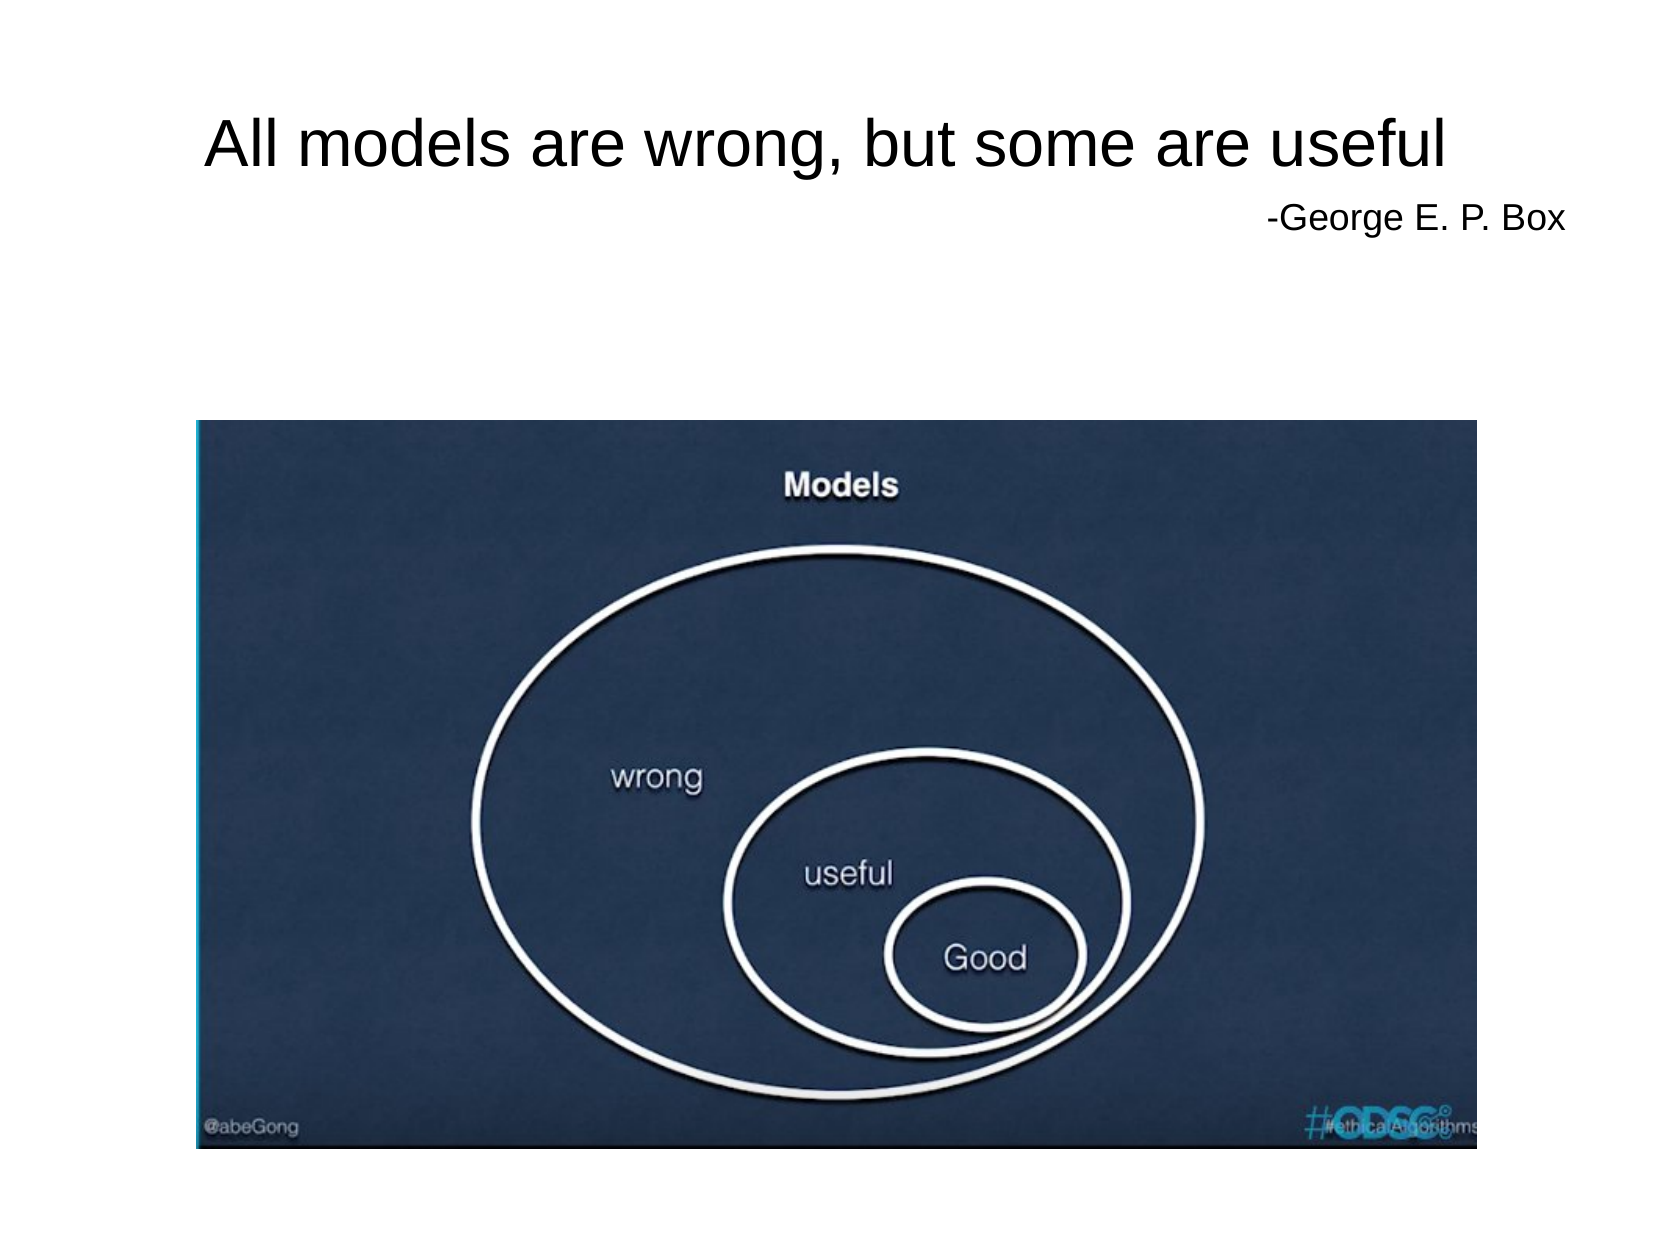

# All models are wrong, but some are useful
-George E. P. Box